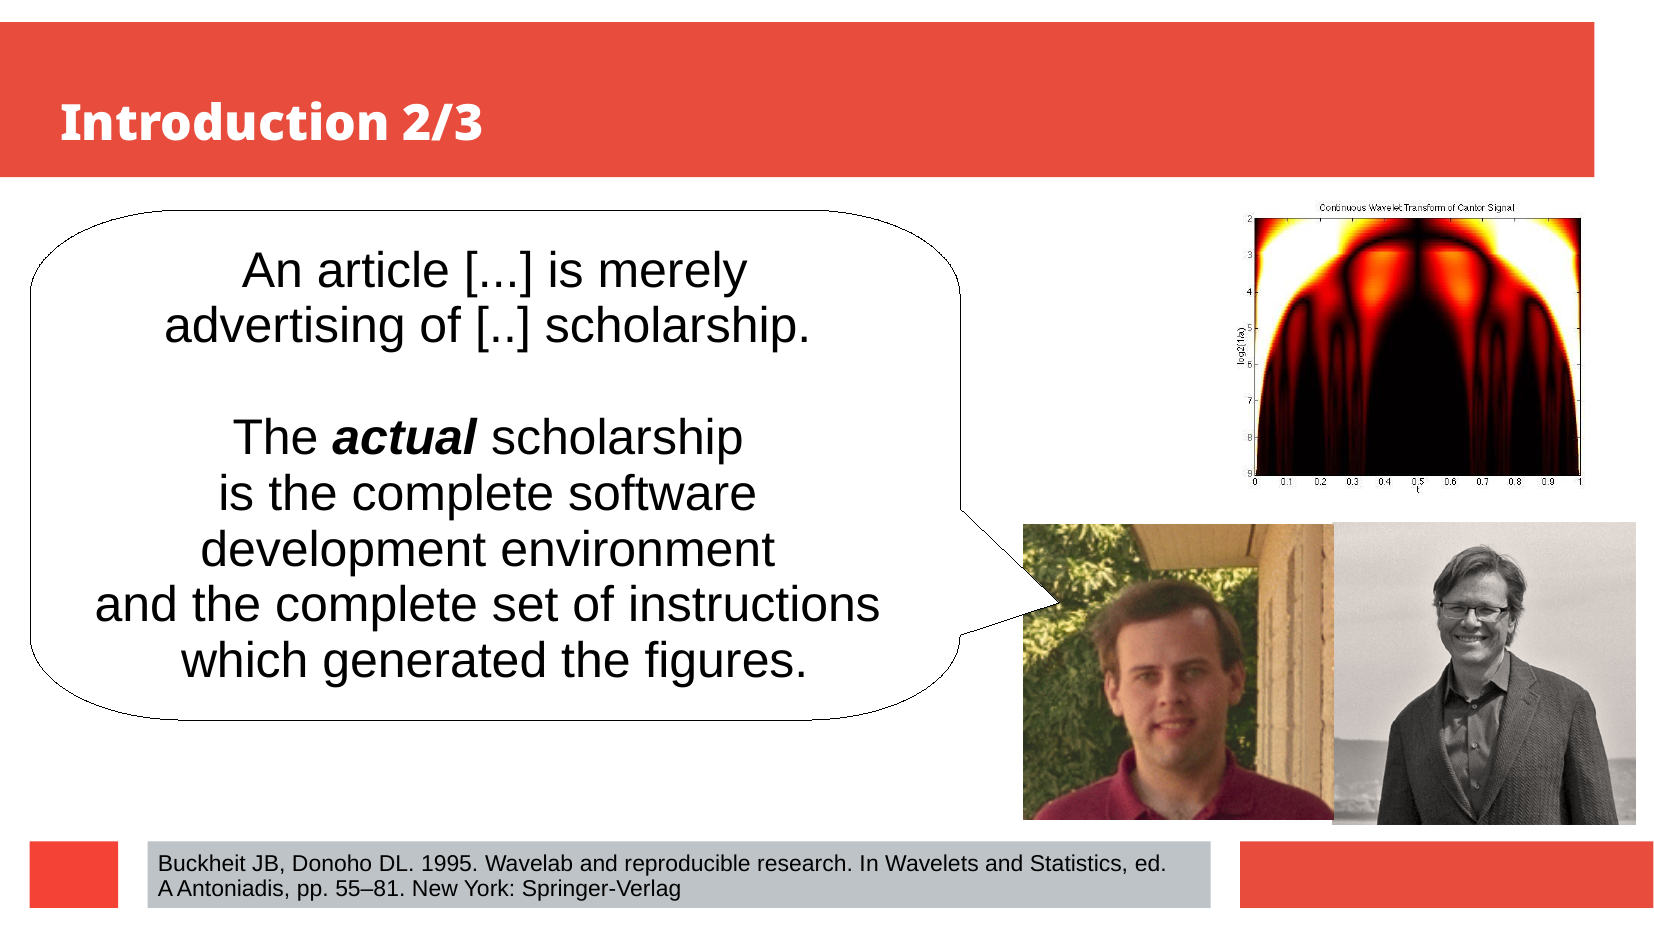

# Introduction 2/3
An article [...] is merely
advertising of [..] scholarship.
The actual scholarship
is the complete software
development environment
and the complete set of instructions
which generated the figures.
Buckheit JB, Donoho DL. 1995. Wavelab and reproducible research. In Wavelets and Statistics, ed.
A Antoniadis, pp. 55–81. New York: Springer-Verlag